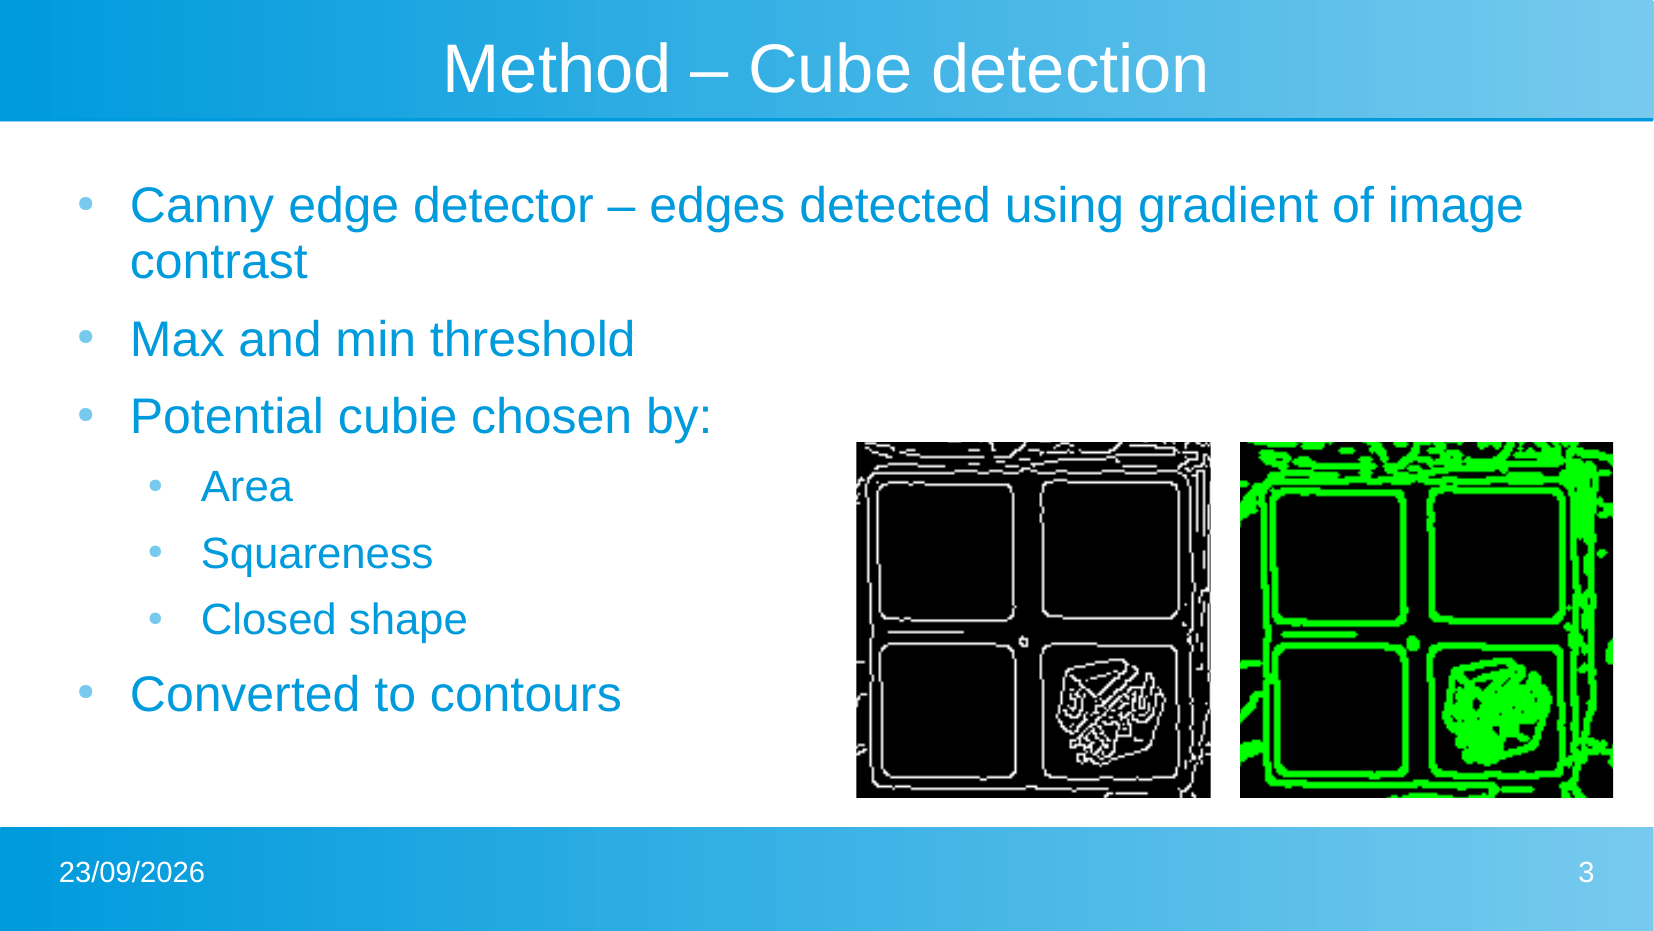

# Method – Cube detection
Canny edge detector – edges detected using gradient of image contrast
Max and min threshold
Potential cubie chosen by:
Area
Squareness
Closed shape
Converted to contours
3